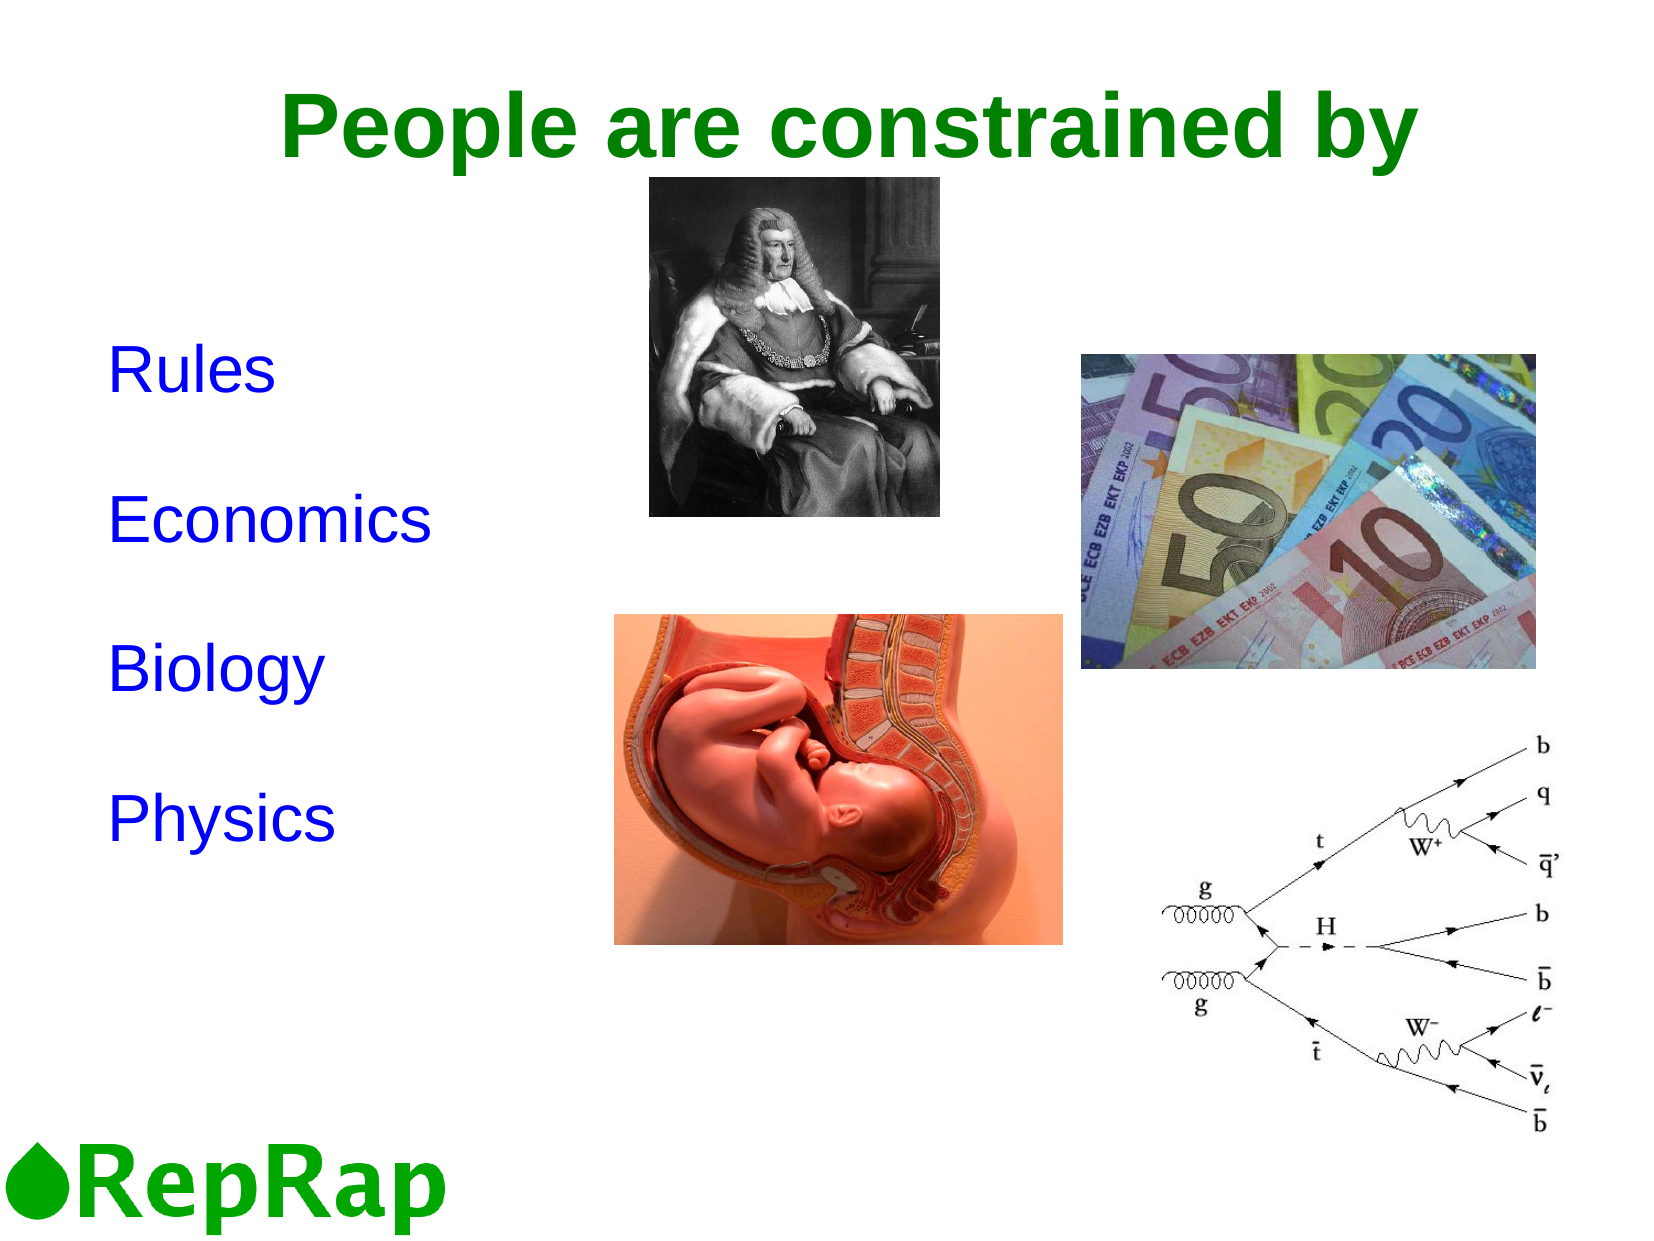

# People are constrained by
 Rules
 Economics
 Biology
 Physics